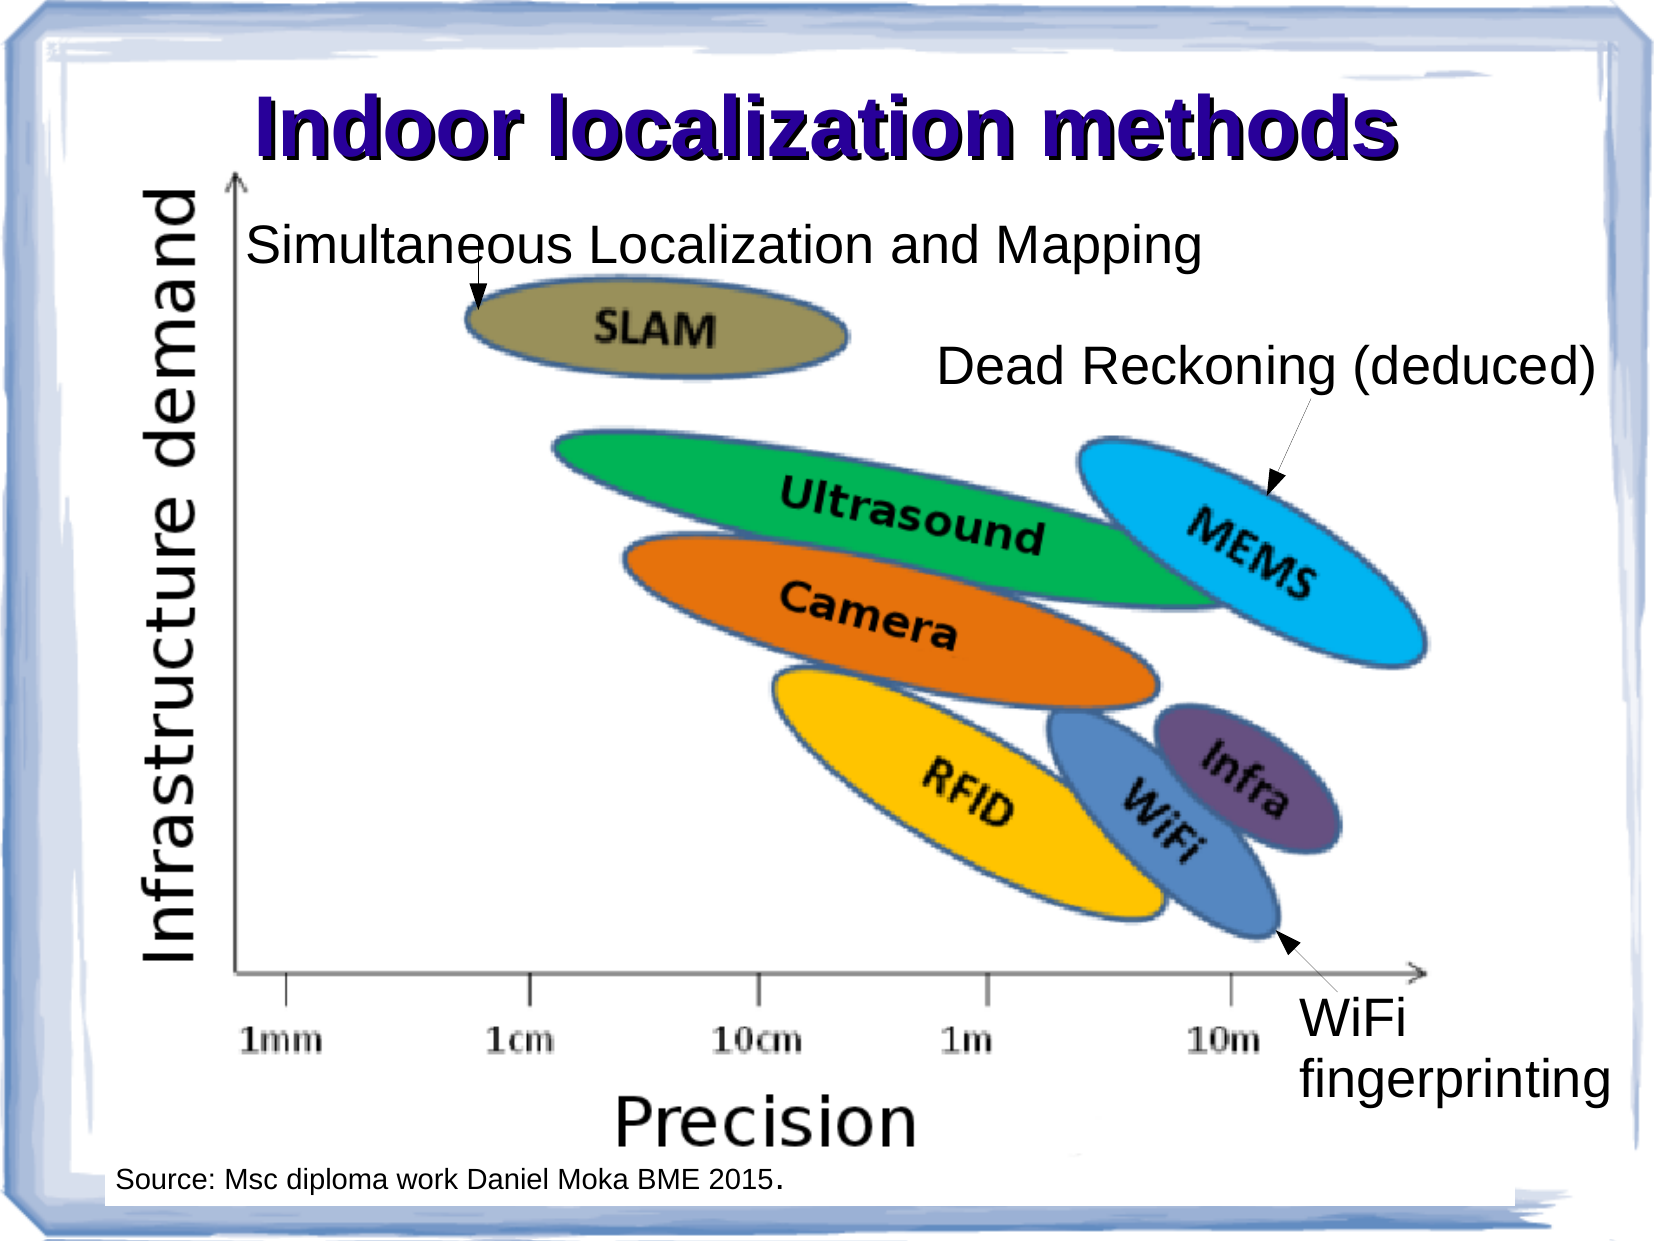

# Indoor localization methods
Simultaneous Localization and Mapping
Dead Reckoning (deduced)
WiFi
fingerprinting
Source: Msc diploma work Daniel Moka BME 2015.